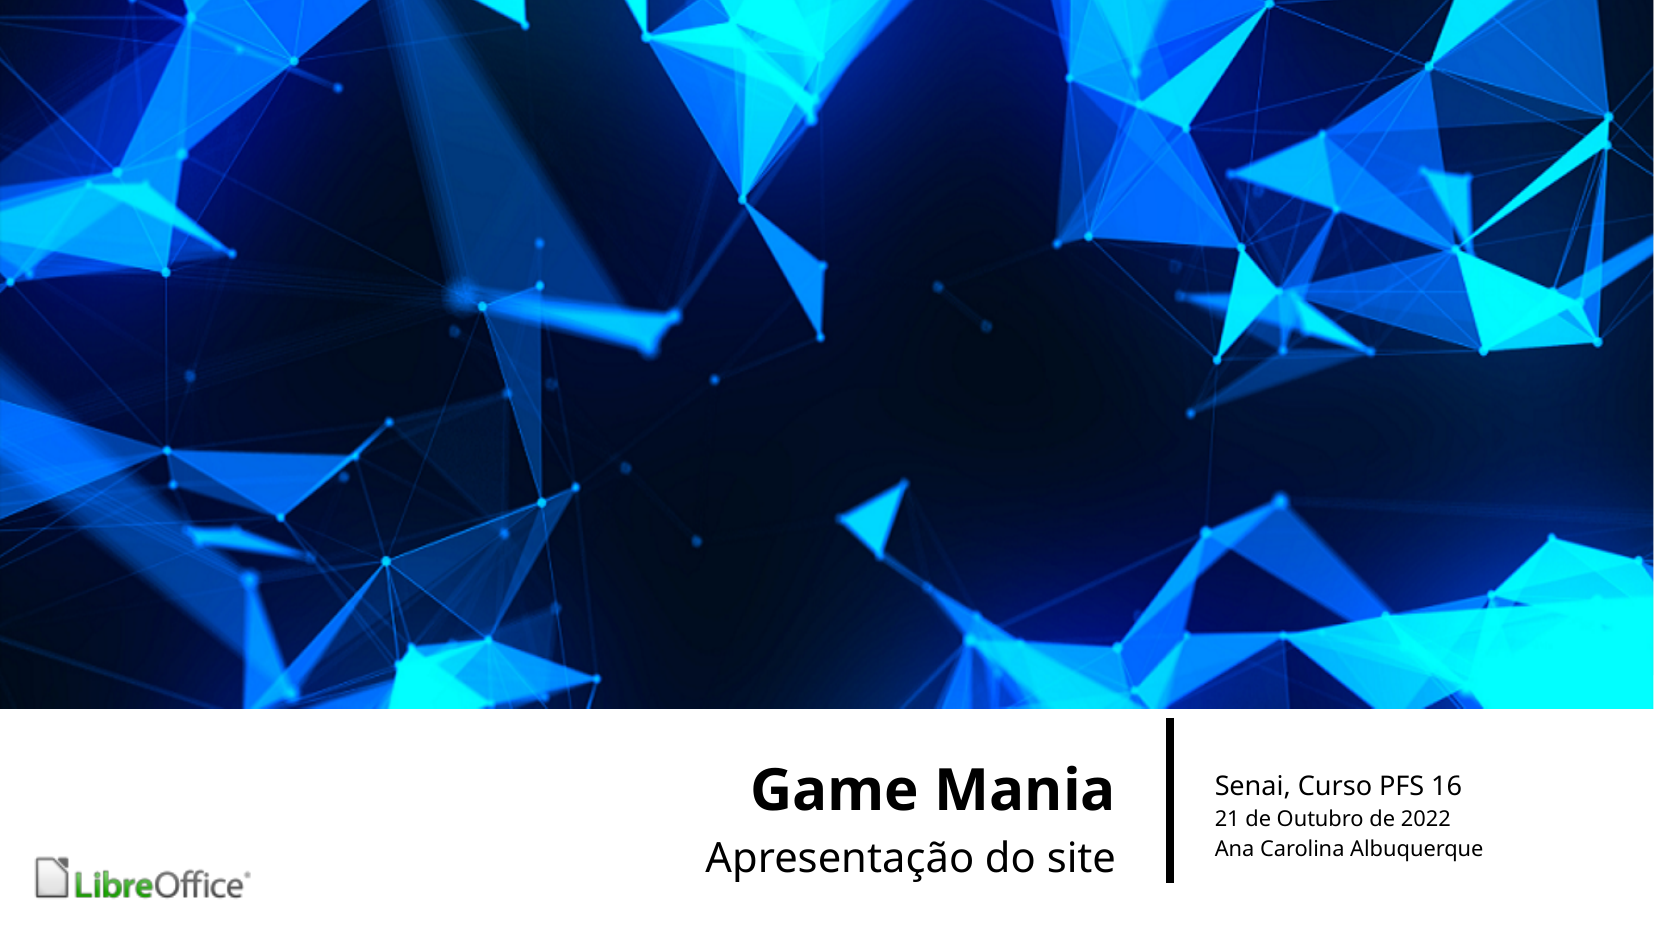

Game Mania
Apresentação do site
Senai, Curso PFS 16
21 de Outubro de 2022
Ana Carolina Albuquerque